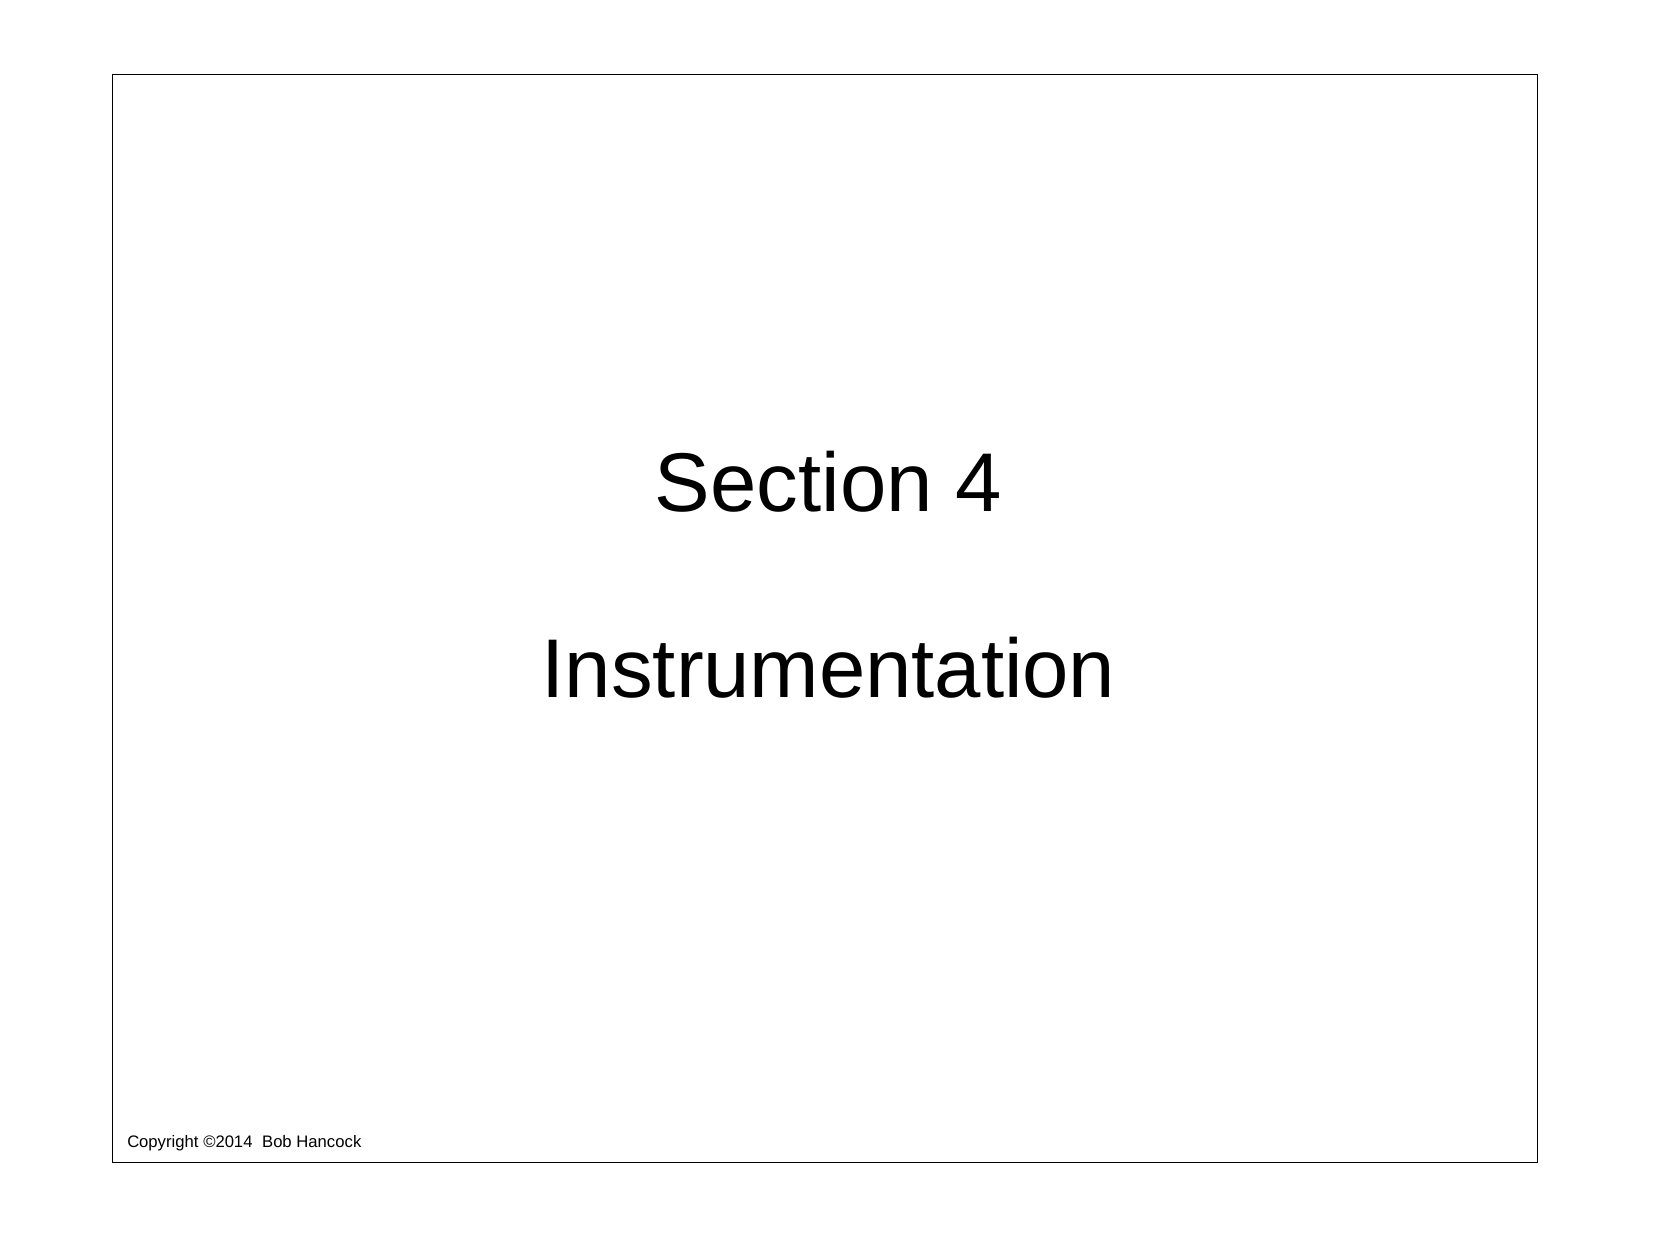

# Section 4 Instrumentation
Copyright ©2014 Bob Hancock